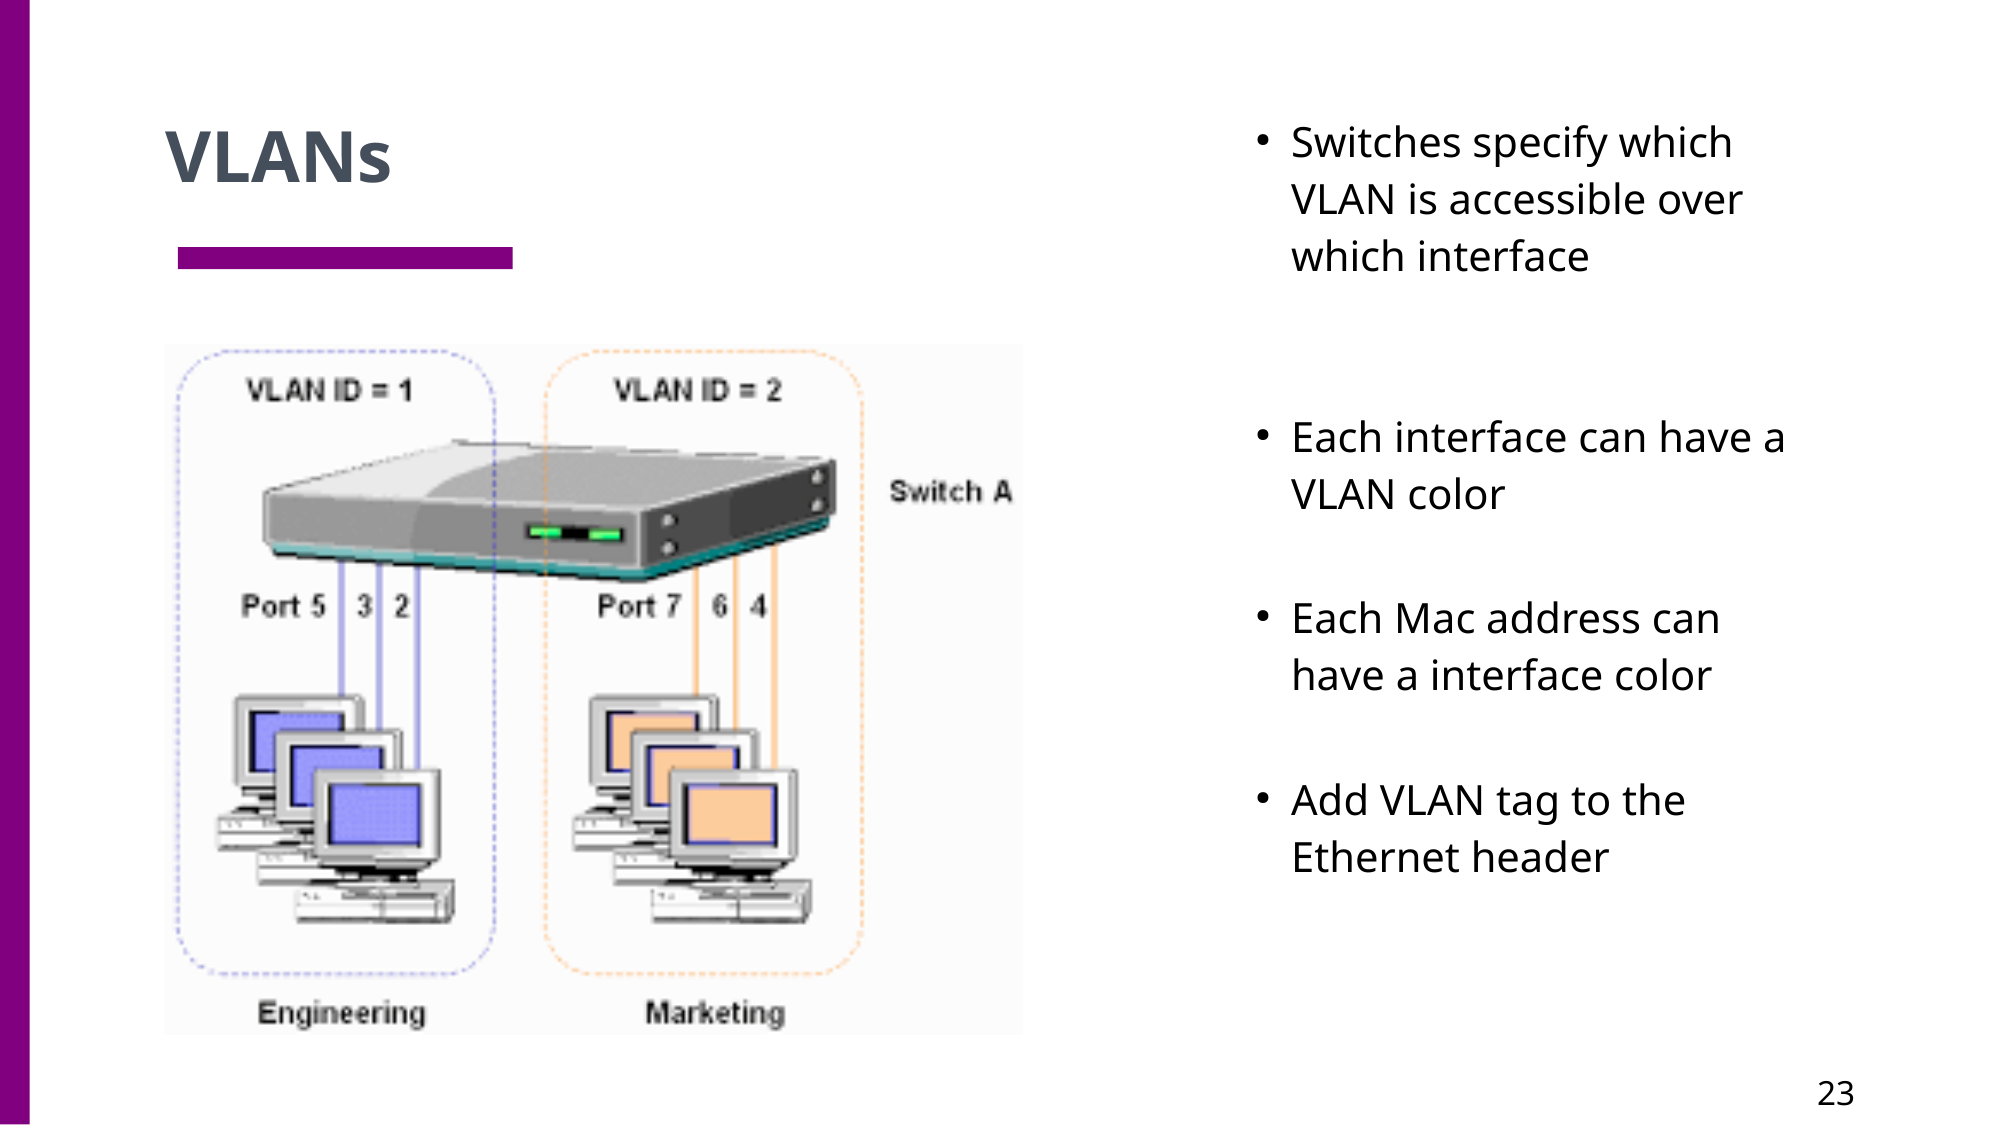

VLANs
Switches specify which VLAN is accessible over which interface
Each interface can have a VLAN color
Each Mac address can have a interface color
Add VLAN tag to the Ethernet header